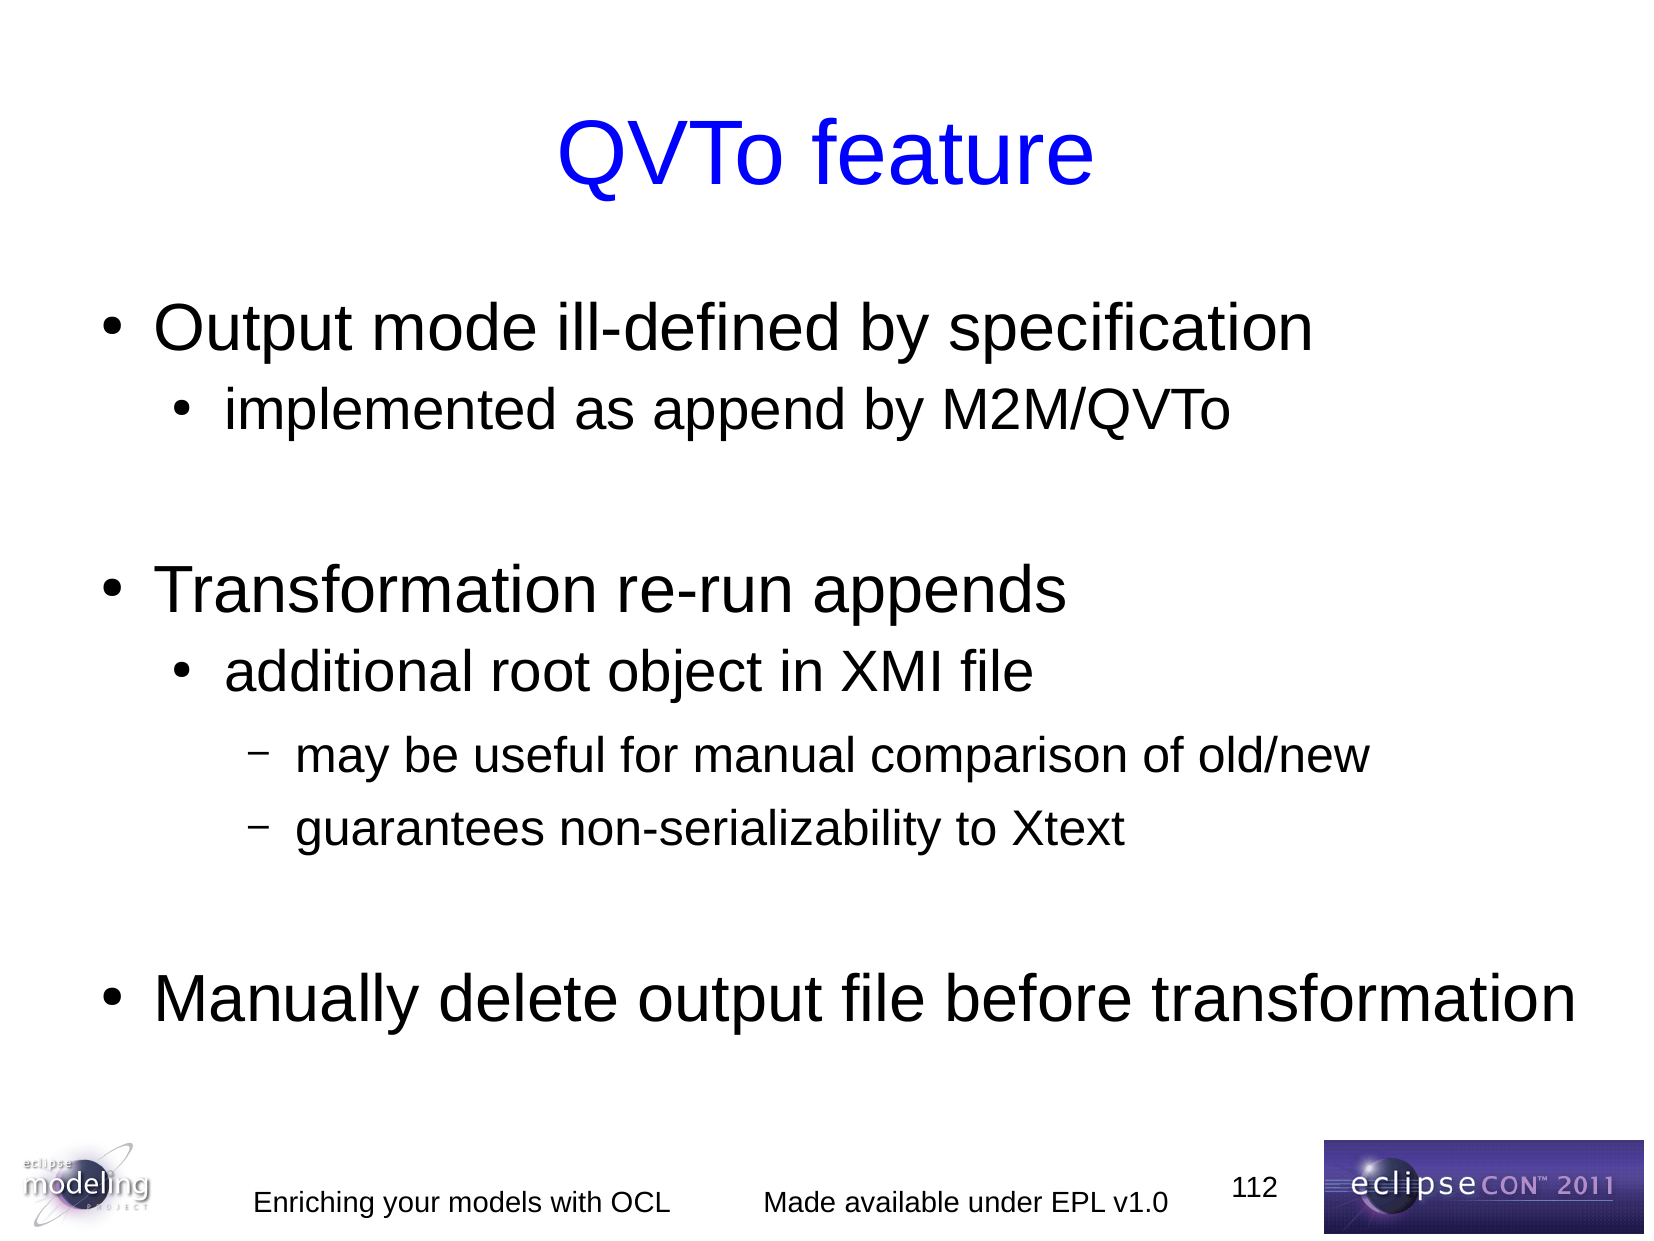

# QVTo feature
Output mode ill-defined by specification
implemented as append by M2M/QVTo
Transformation re-run appends
additional root object in XMI file
may be useful for manual comparison of old/new
guarantees non-serializability to Xtext
Manually delete output file before transformation
112
Enriching your models with OCL